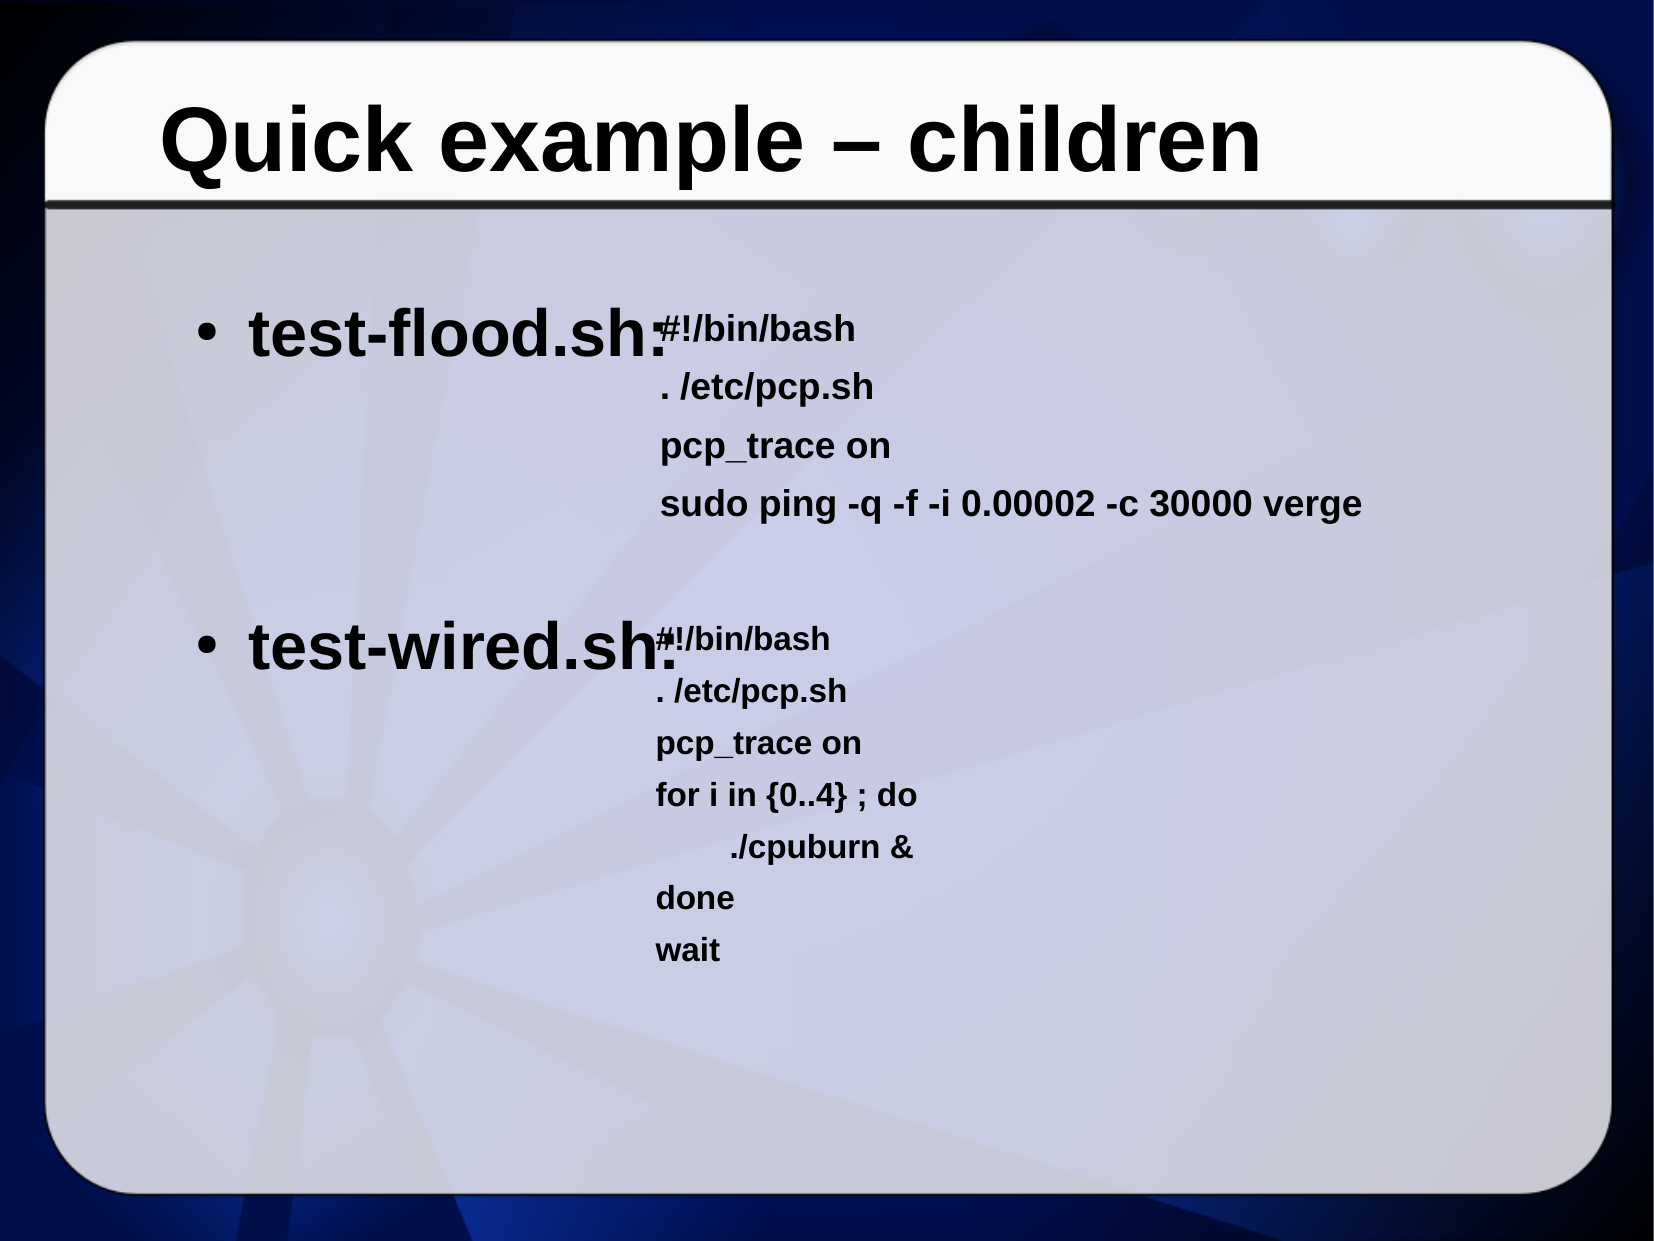

# Quick example – children
test-flood.sh:
#!/bin/bash
. /etc/pcp.sh
pcp_trace on
sudo ping -q -f -i 0.00002 -c 30000 verge
test-wired.sh:
#!/bin/bash
. /etc/pcp.sh
pcp_trace on
for i in {0..4} ; do
 ./cpuburn &
done
wait